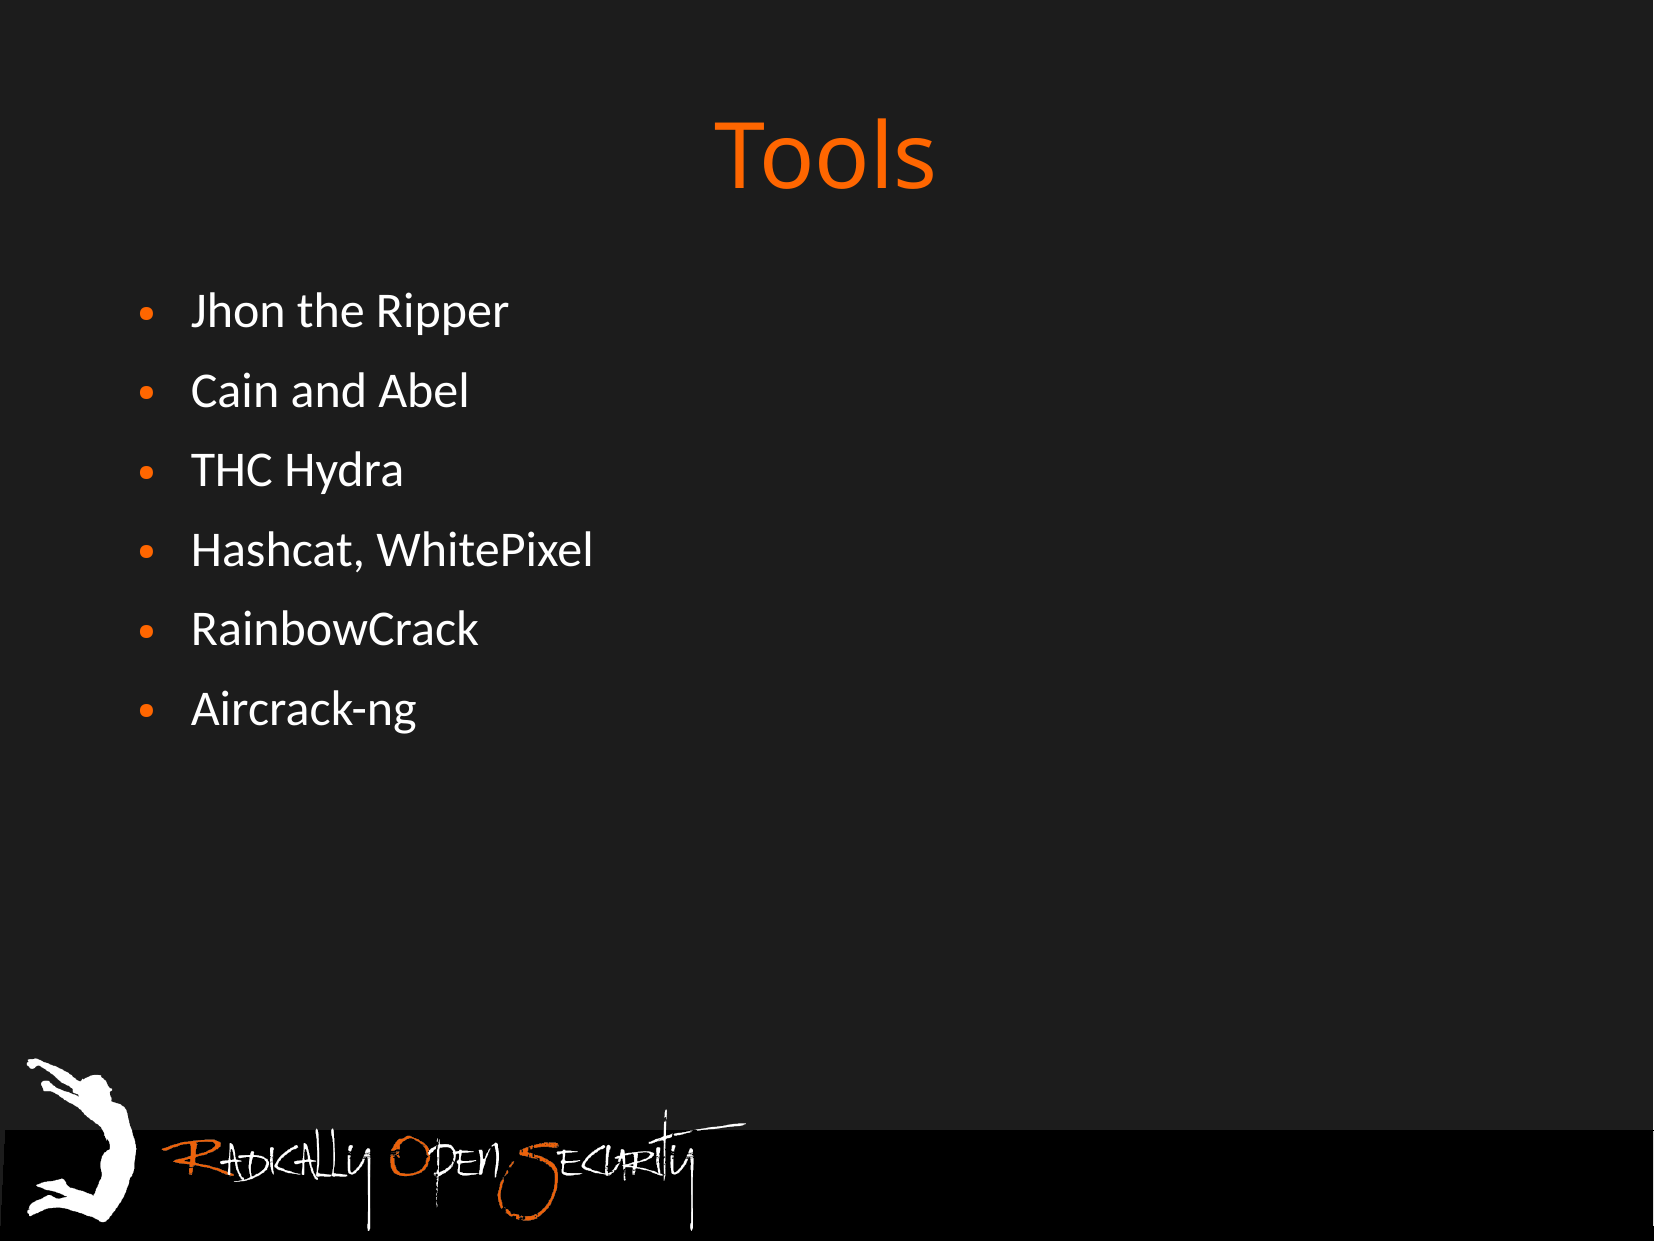

# Tools
Jhon the Ripper
Cain and Abel
THC Hydra
Hashcat, WhitePixel
RainbowCrack
Aircrack-ng